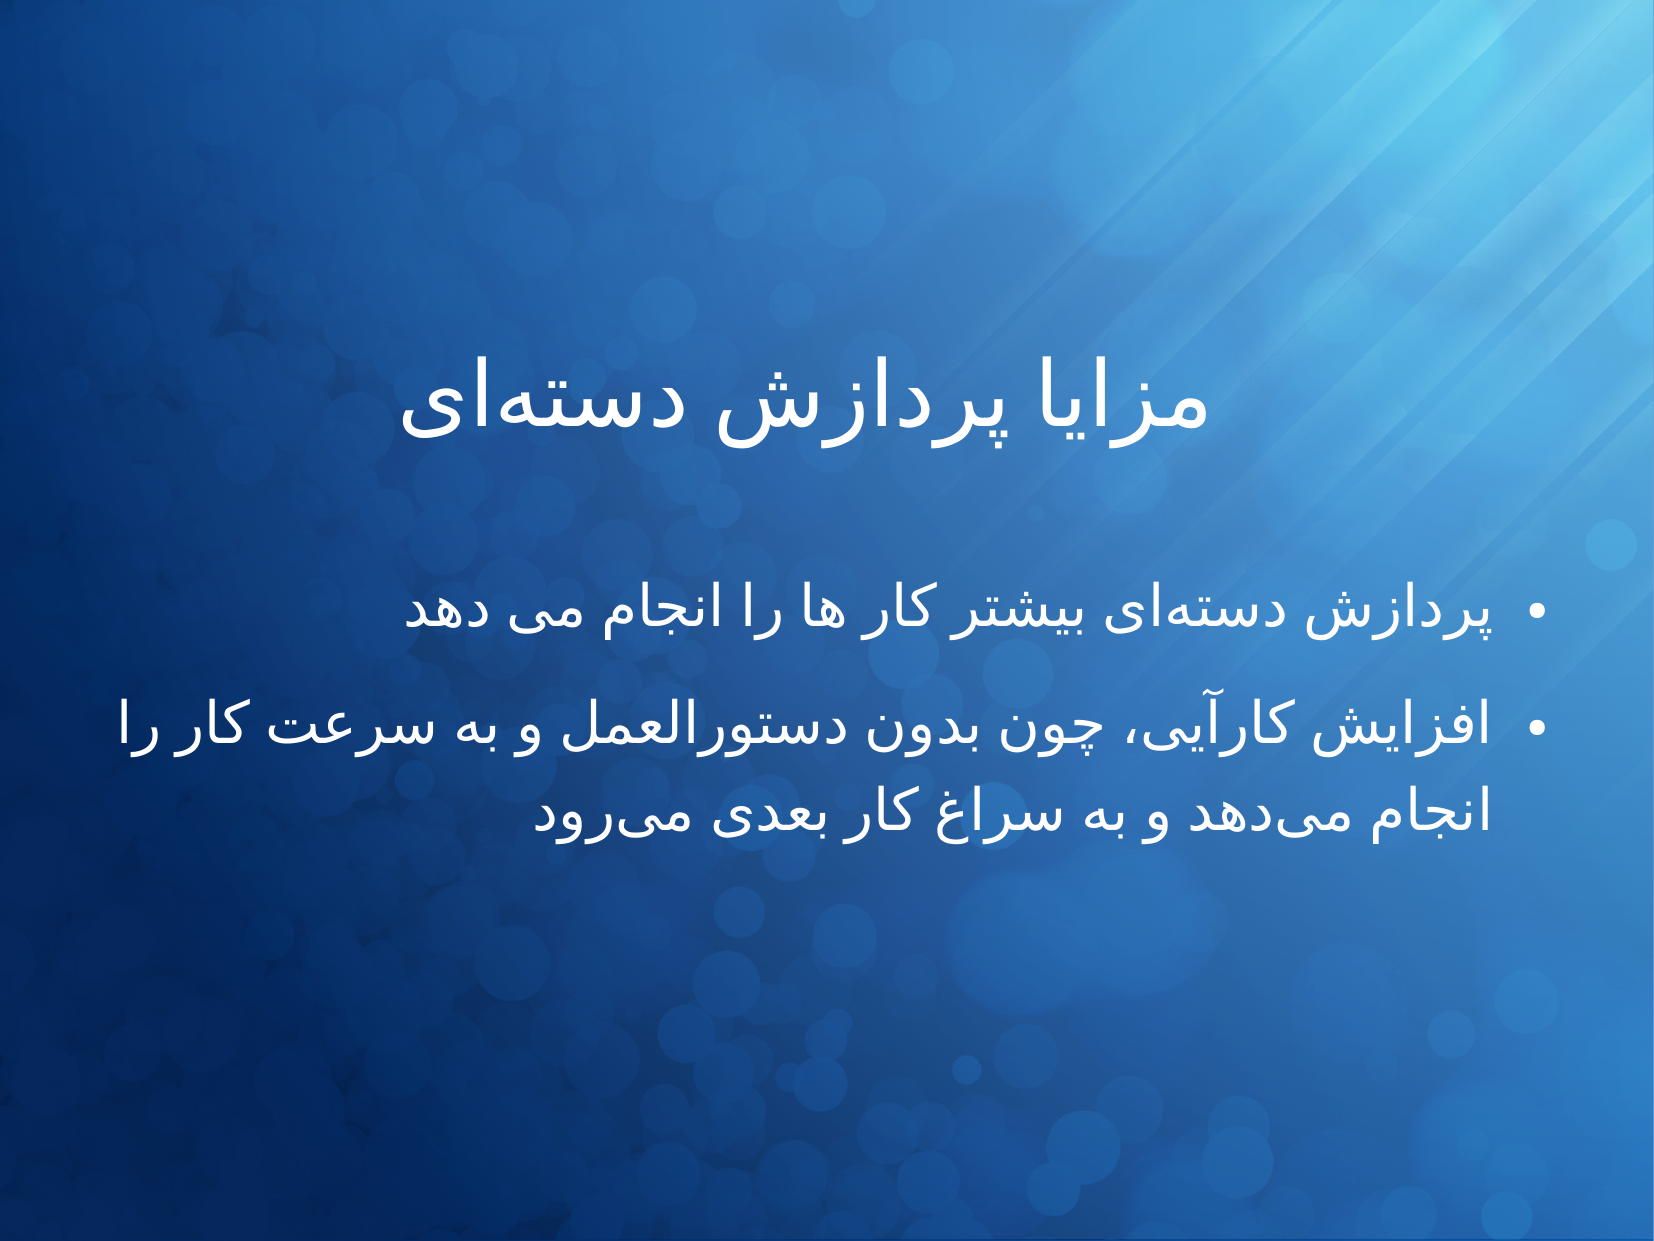

# مزایا پردازش دسته‌ای
پردازش دسته‌ای بیشتر کار ها را انجام می دهد
افزایش کارآیی، چون بدون دستورالعمل و به سرعت کار را انجام می‌دهد و به سراغ کار بعدی می‌رود